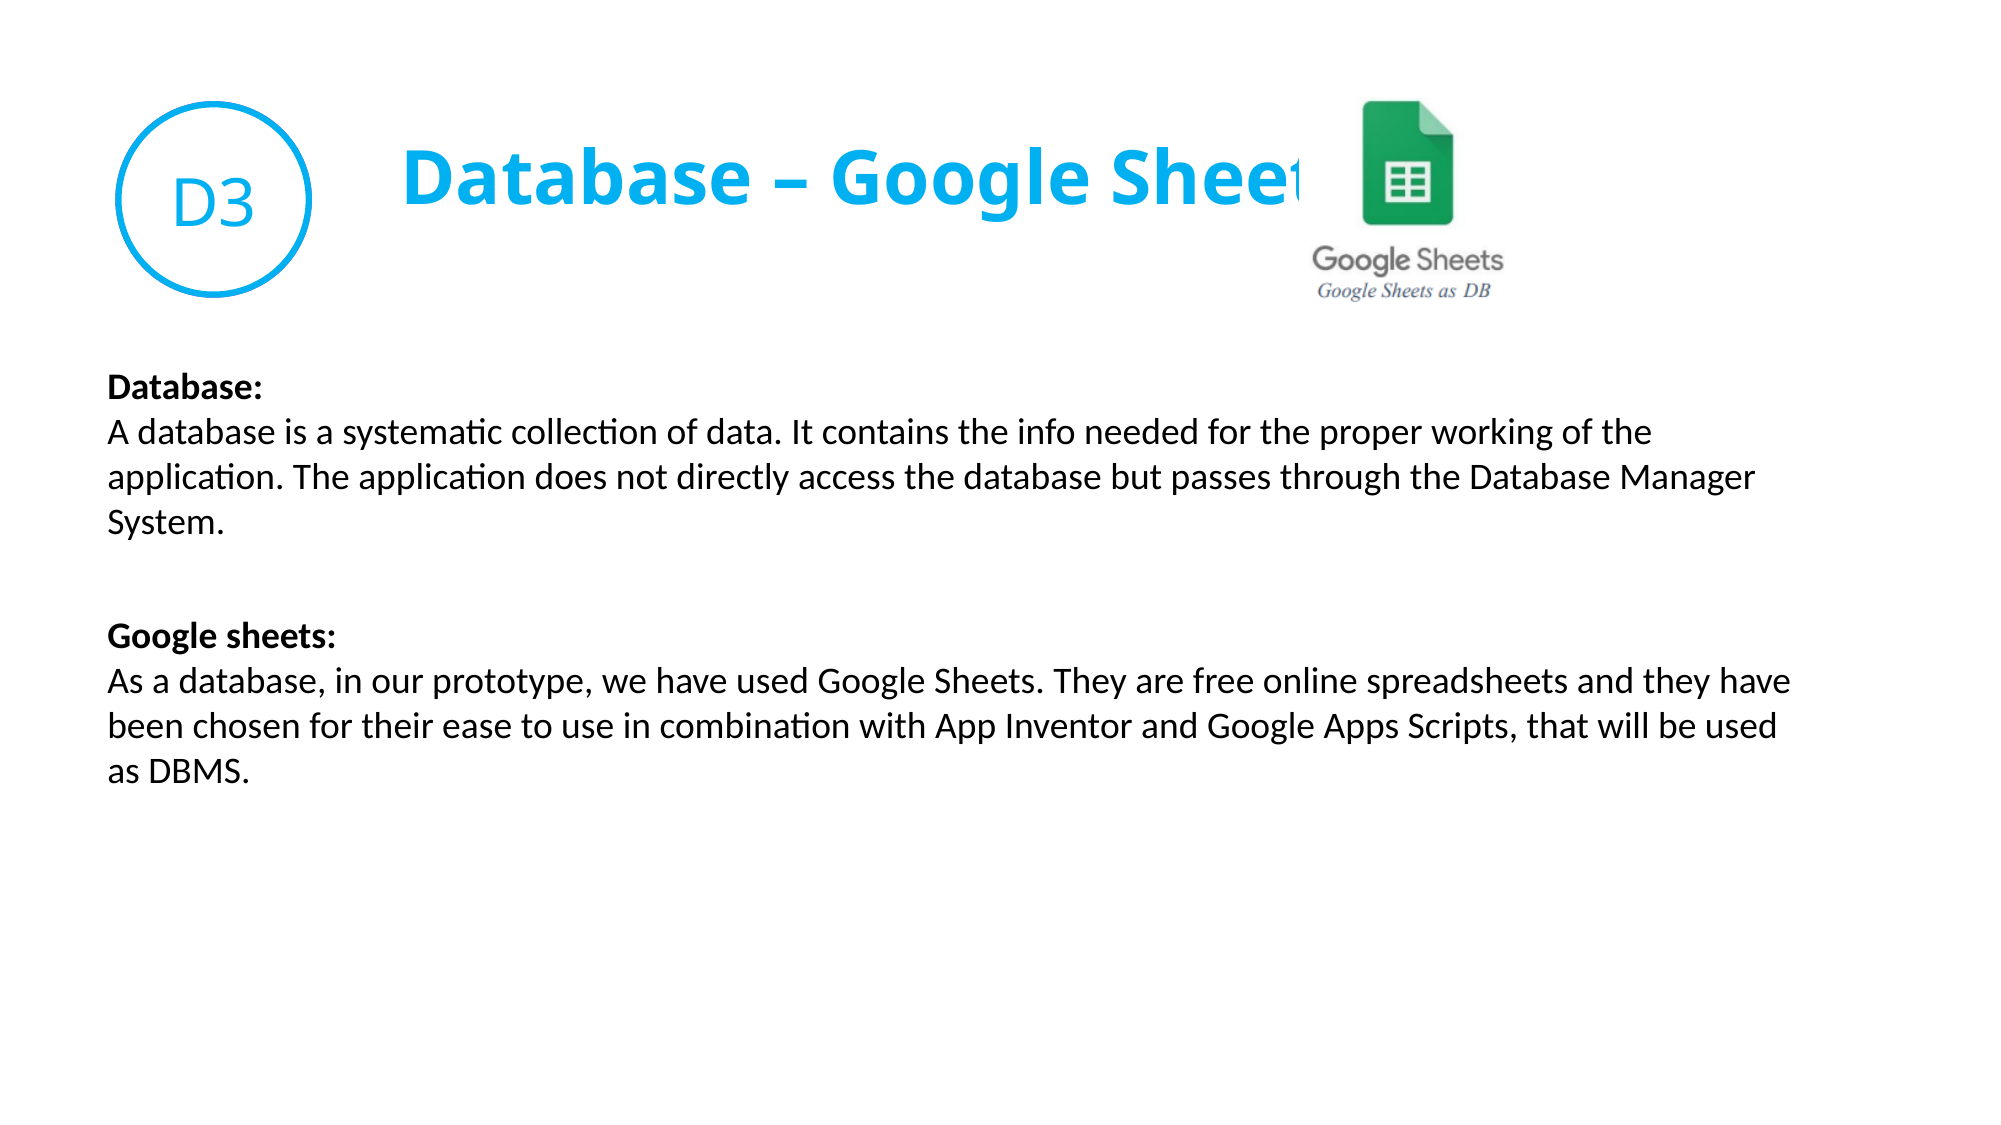

D1
D3
# Database – Google Sheets
Database:
A database is a systematic collection of data. It contains the info needed for the proper working of the application. The application does not directly access the database but passes through the Database Manager System.
Google sheets:
As a database, in our prototype, we have used Google Sheets. They are free online spreadsheets and they have been chosen for their ease to use in combination with App Inventor and Google Apps Scripts, that will be used as DBMS.